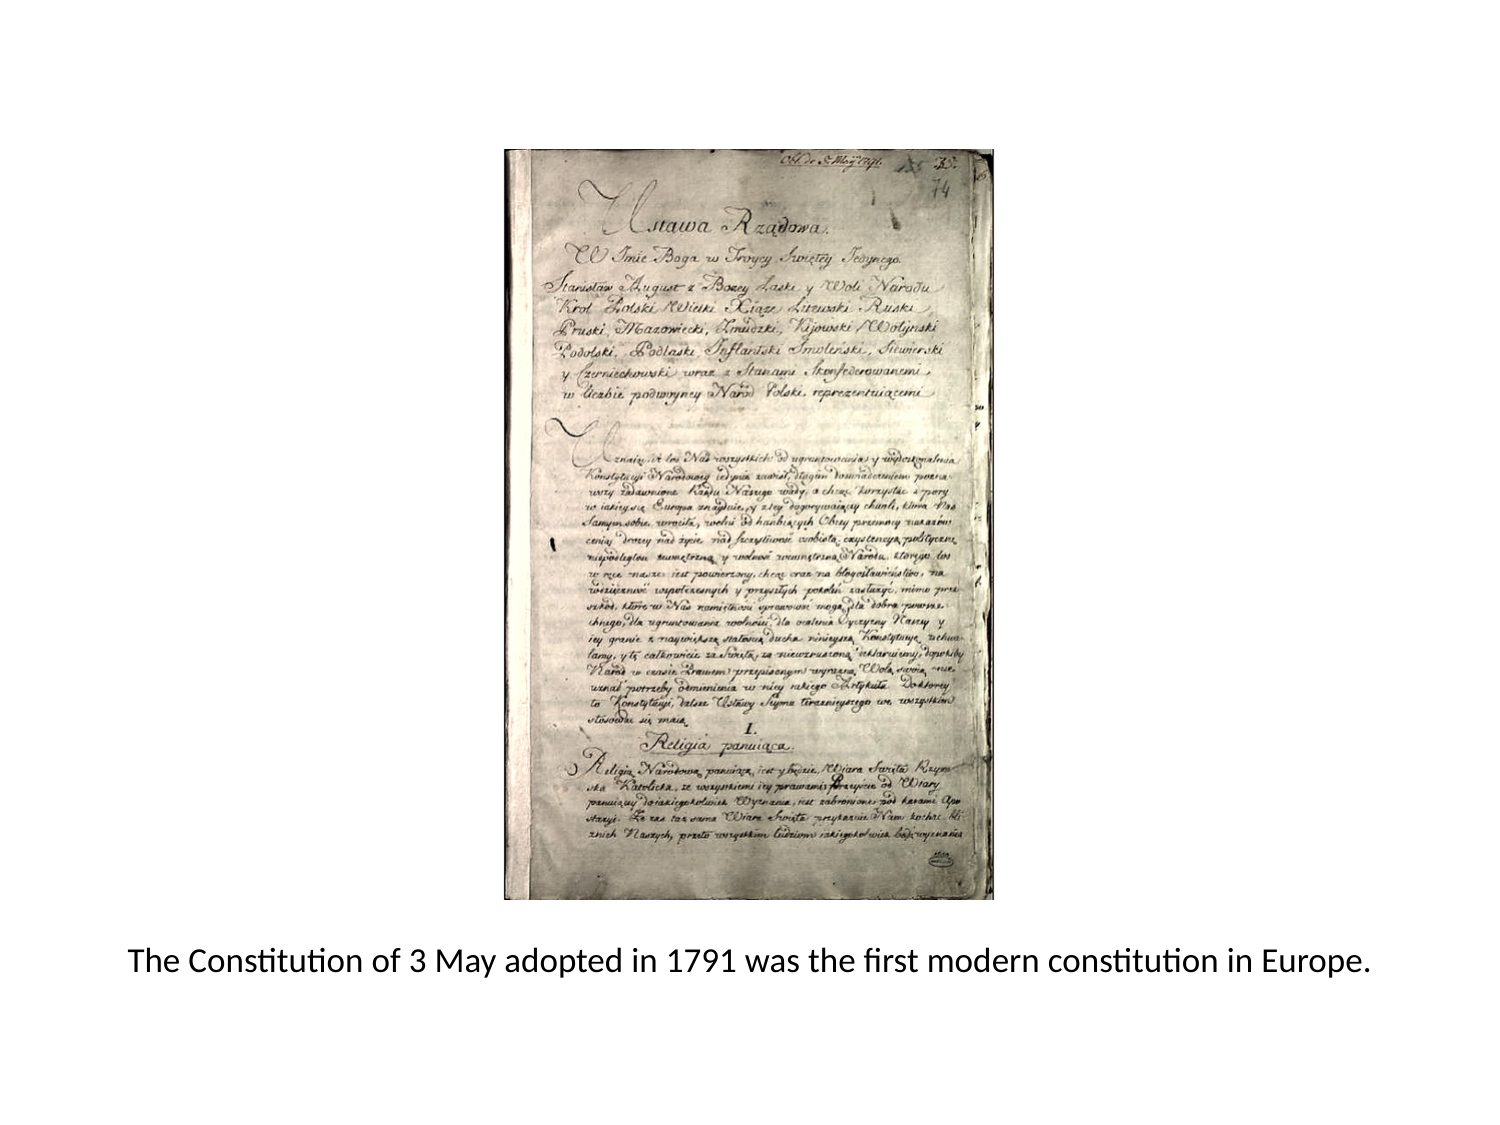

The Constitution of 3 May adopted in 1791 was the first modern constitution in Europe.